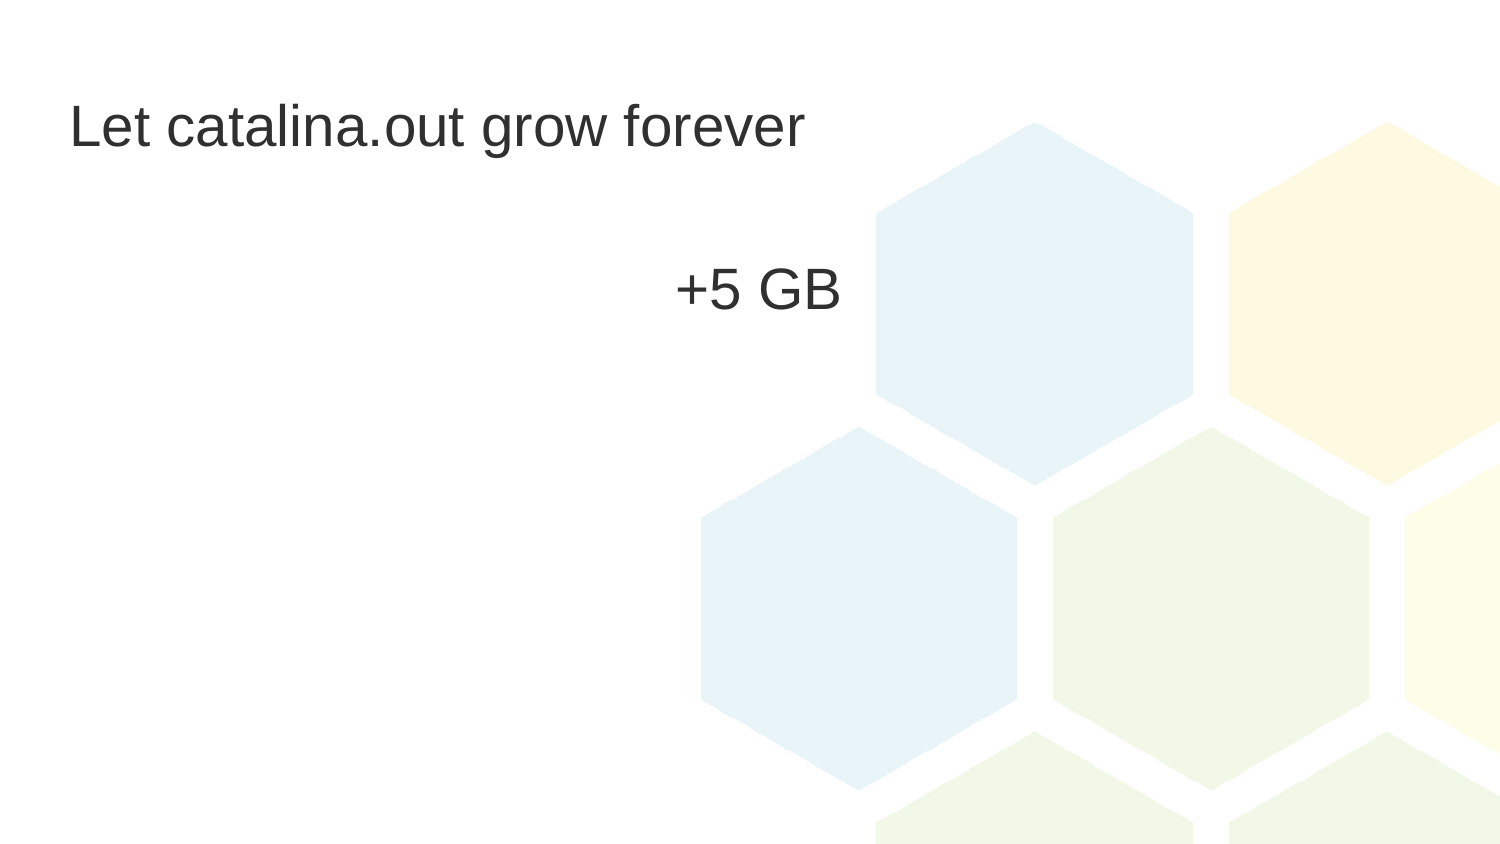

# Let catalina.out grow forever
+5 GB